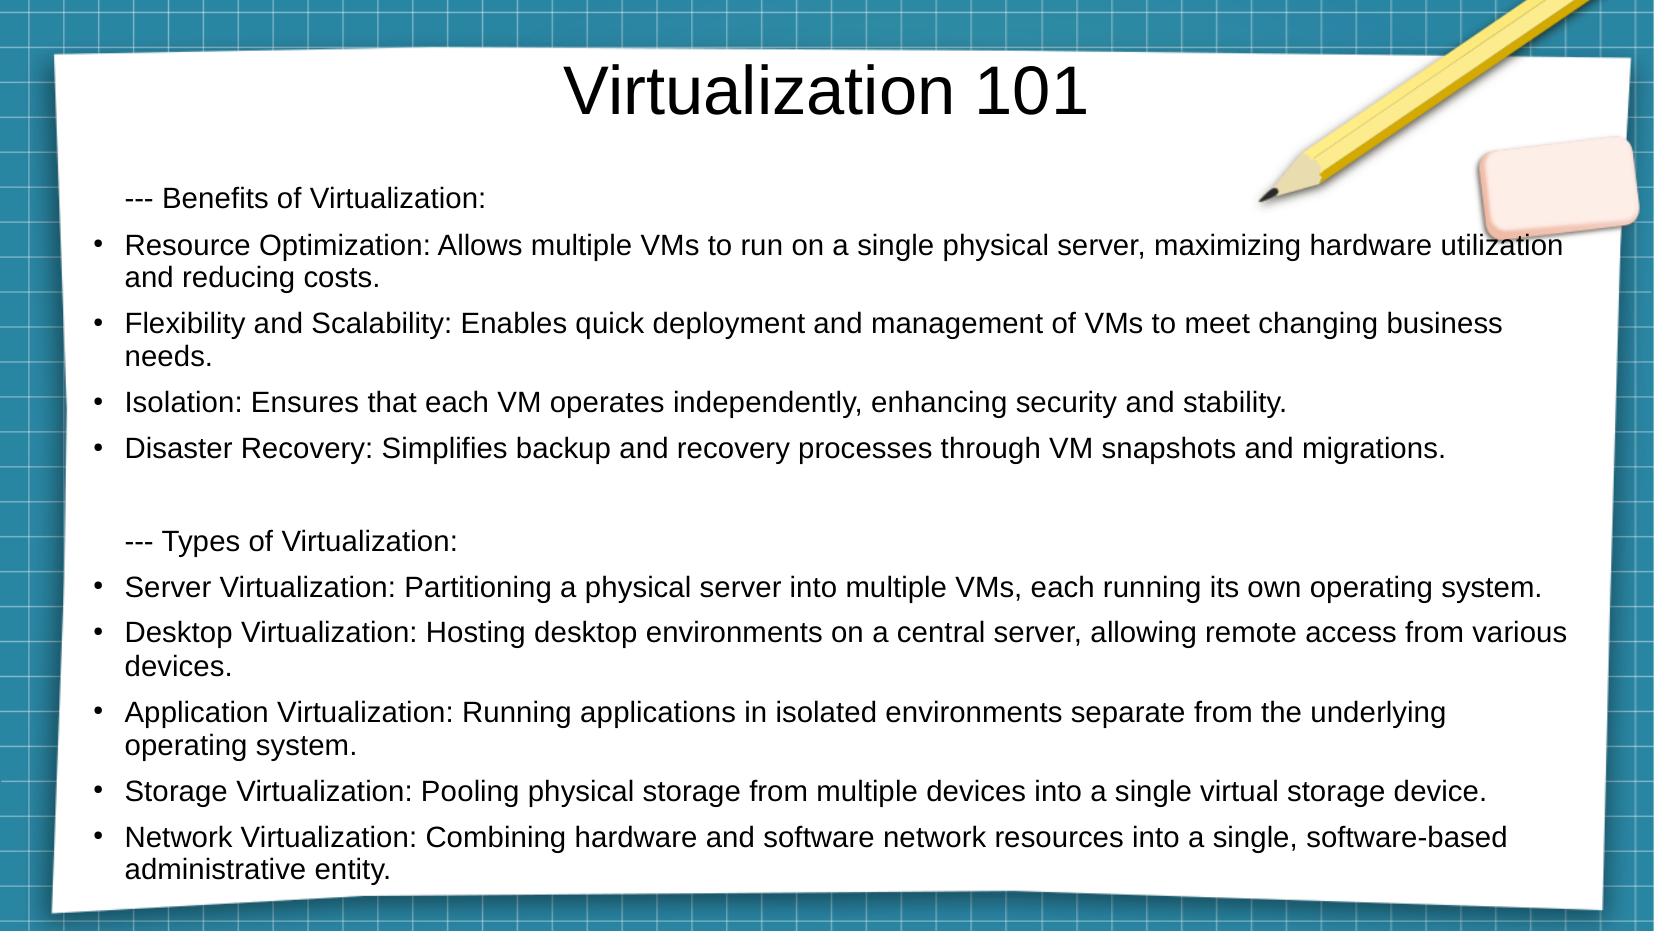

# Virtualization 101
--- Benefits of Virtualization:
Resource Optimization: Allows multiple VMs to run on a single physical server, maximizing hardware utilization and reducing costs.
Flexibility and Scalability: Enables quick deployment and management of VMs to meet changing business needs.
Isolation: Ensures that each VM operates independently, enhancing security and stability.
Disaster Recovery: Simplifies backup and recovery processes through VM snapshots and migrations.
--- Types of Virtualization:
Server Virtualization: Partitioning a physical server into multiple VMs, each running its own operating system.
Desktop Virtualization: Hosting desktop environments on a central server, allowing remote access from various devices.
Application Virtualization: Running applications in isolated environments separate from the underlying operating system.
Storage Virtualization: Pooling physical storage from multiple devices into a single virtual storage device.
Network Virtualization: Combining hardware and software network resources into a single, software-based administrative entity.